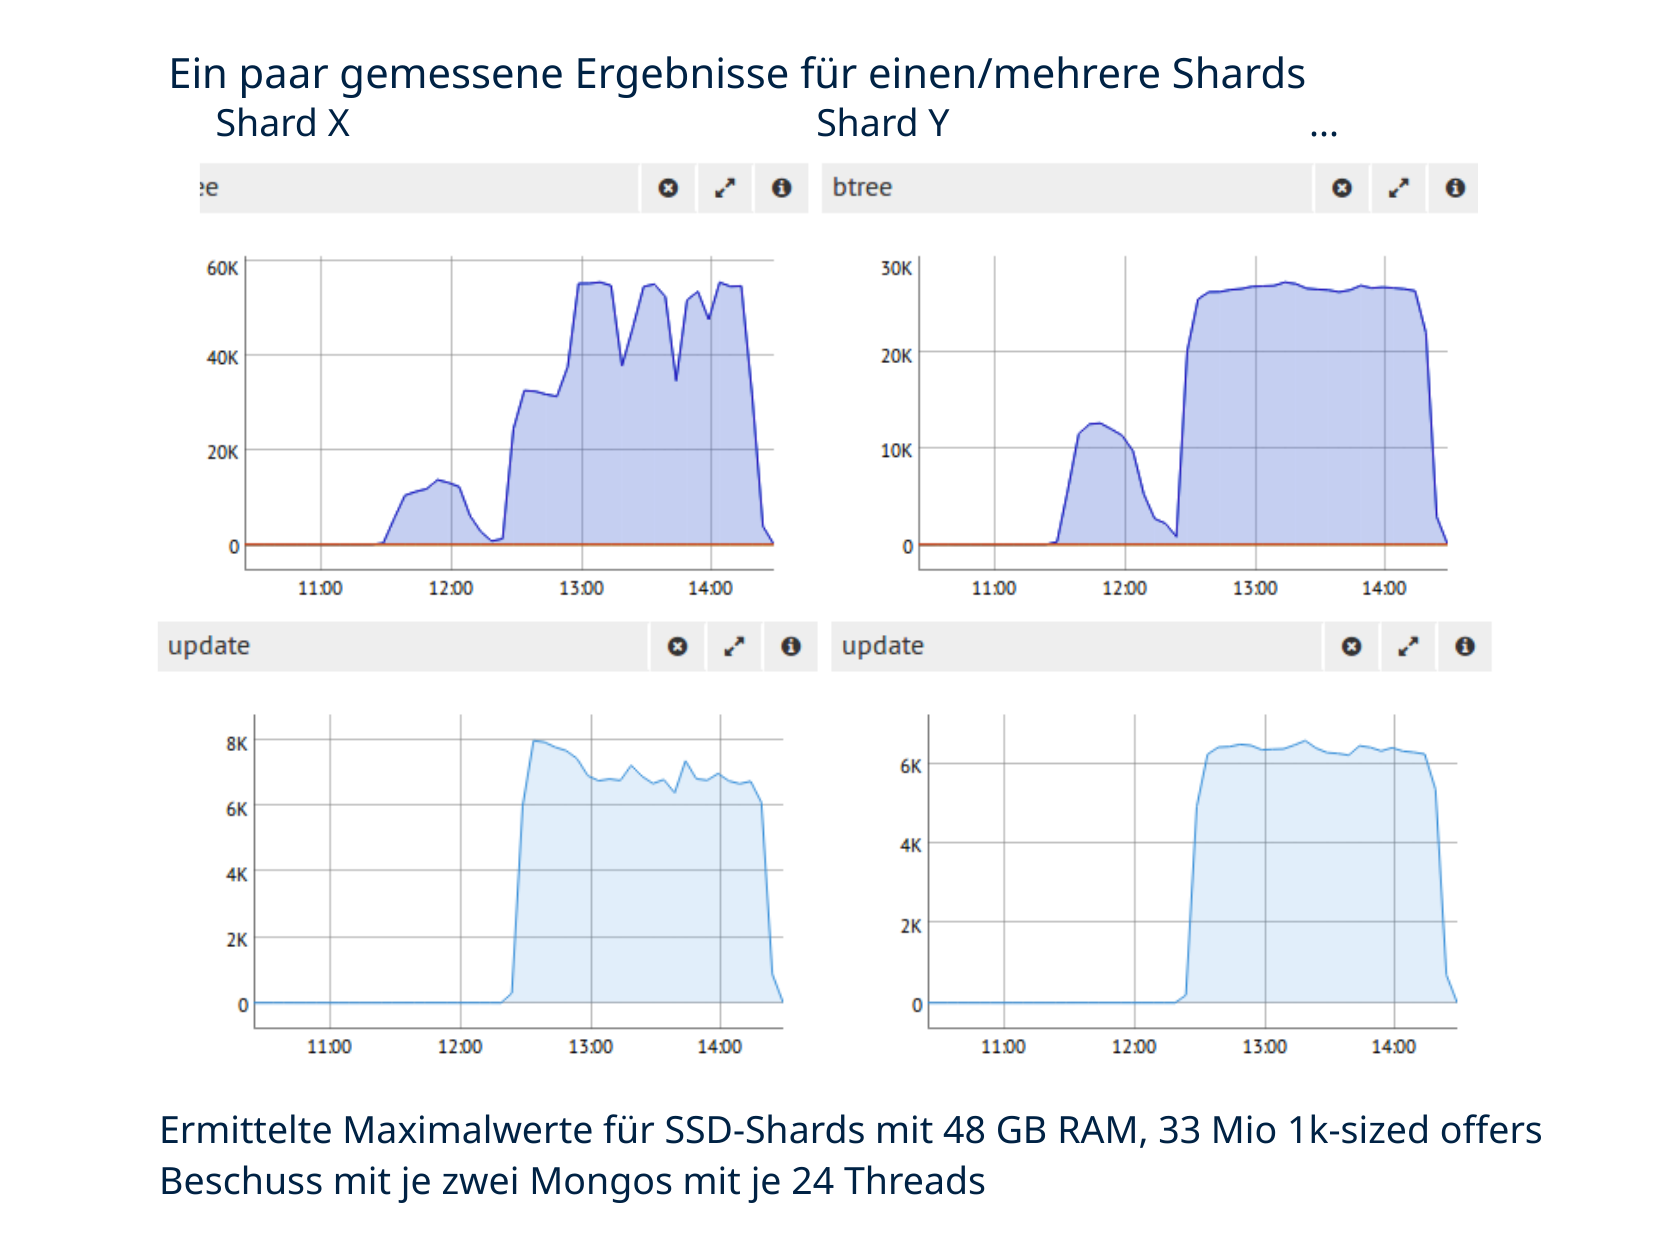

Ein paar gemessene Ergebnisse für einen/mehrere Shards
Shard X Shard Y ...
Ermittelte Maximalwerte für SSD-Shards mit 48 GB RAM, 33 Mio 1k-sized offers
Beschuss mit je zwei Mongos mit je 24 Threads